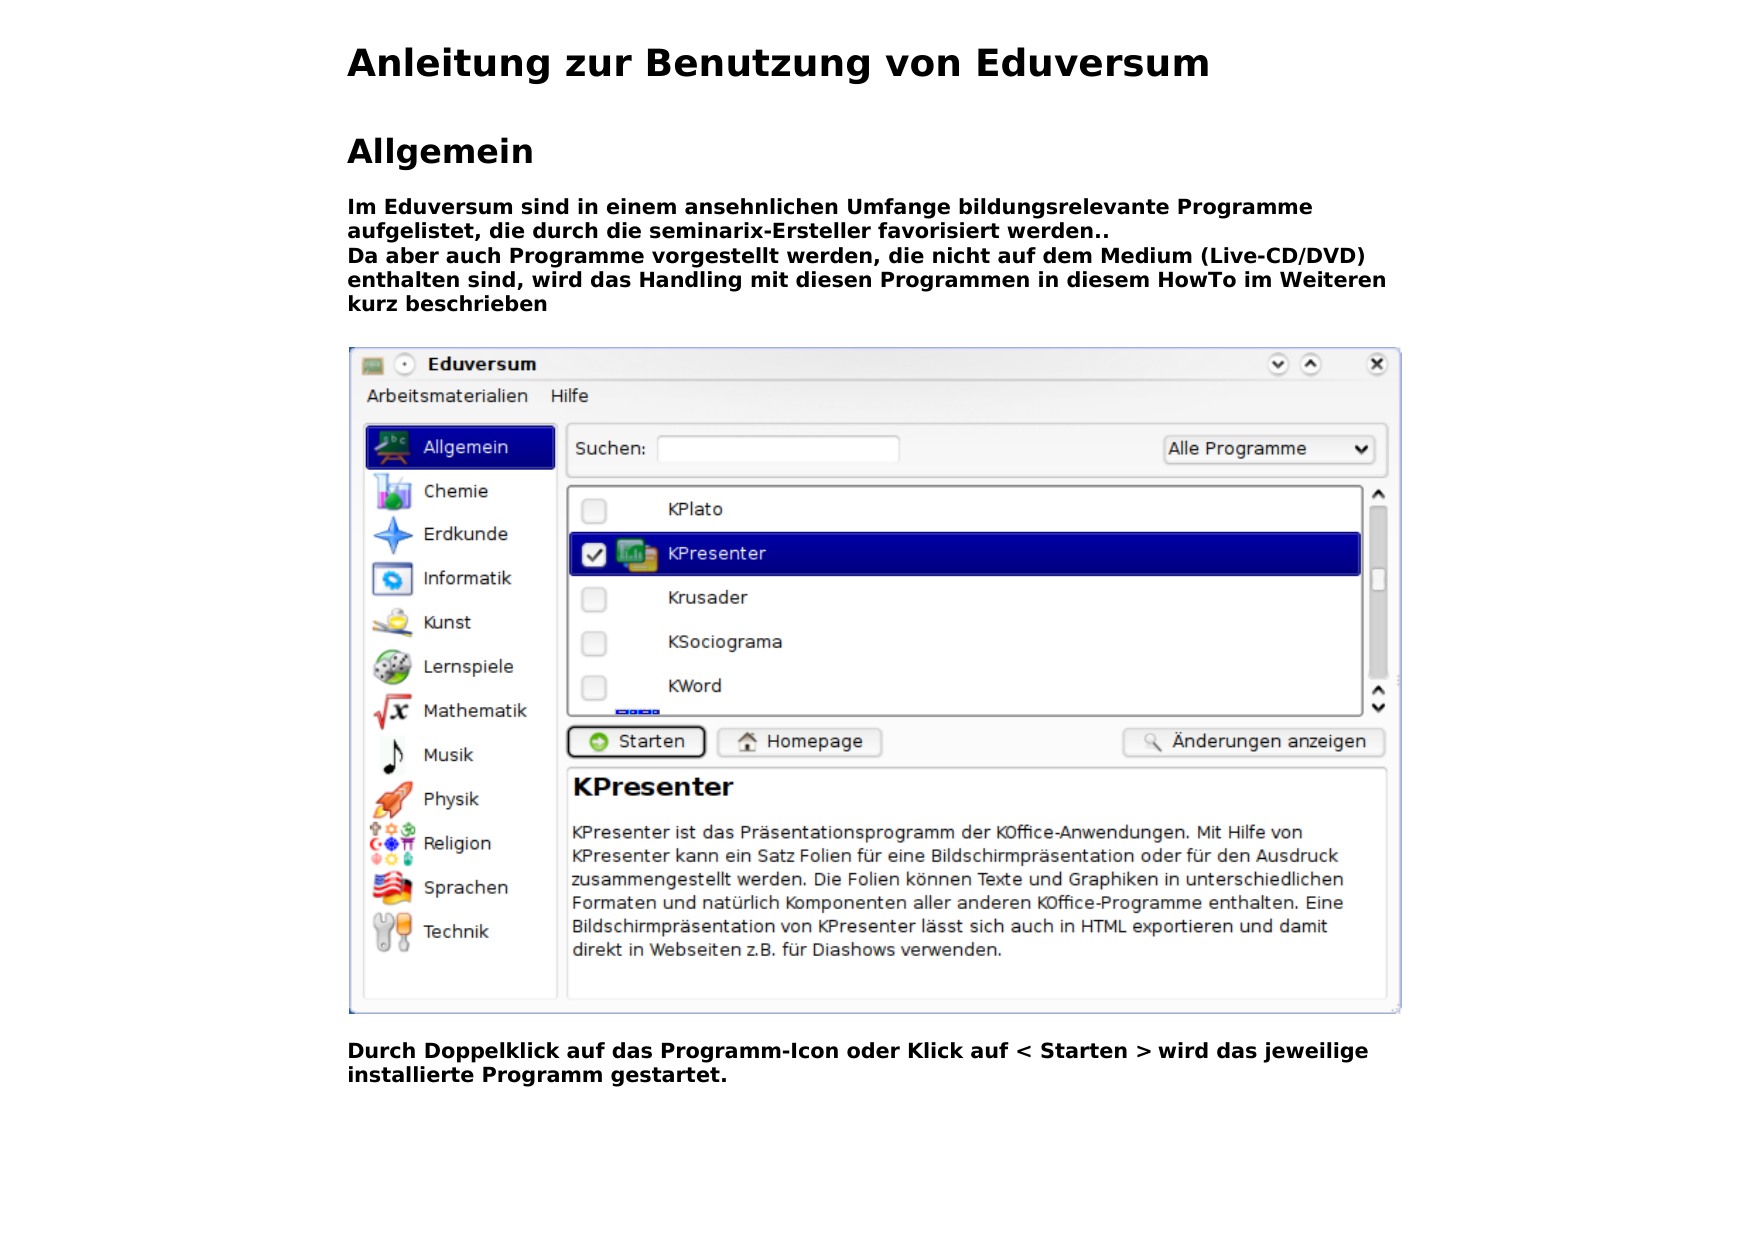

Anleitung zur Benutzung von Eduversum
Allgemein
Im Eduversum sind in einem ansehnlichen Umfange bildungsrelevante Programme aufgelistet, die durch die seminarix-Ersteller favorisiert werden..
Da aber auch Programme vorgestellt werden, die nicht auf dem Medium (Live-CD/DVD) enthalten sind, wird das Handling mit diesen Programmen in diesem HowTo im Weiteren kurz beschrieben
Durch Doppelklick auf das Programm-Icon oder Klick auf < Starten > wird das jeweilige installierte Programm gestartet.